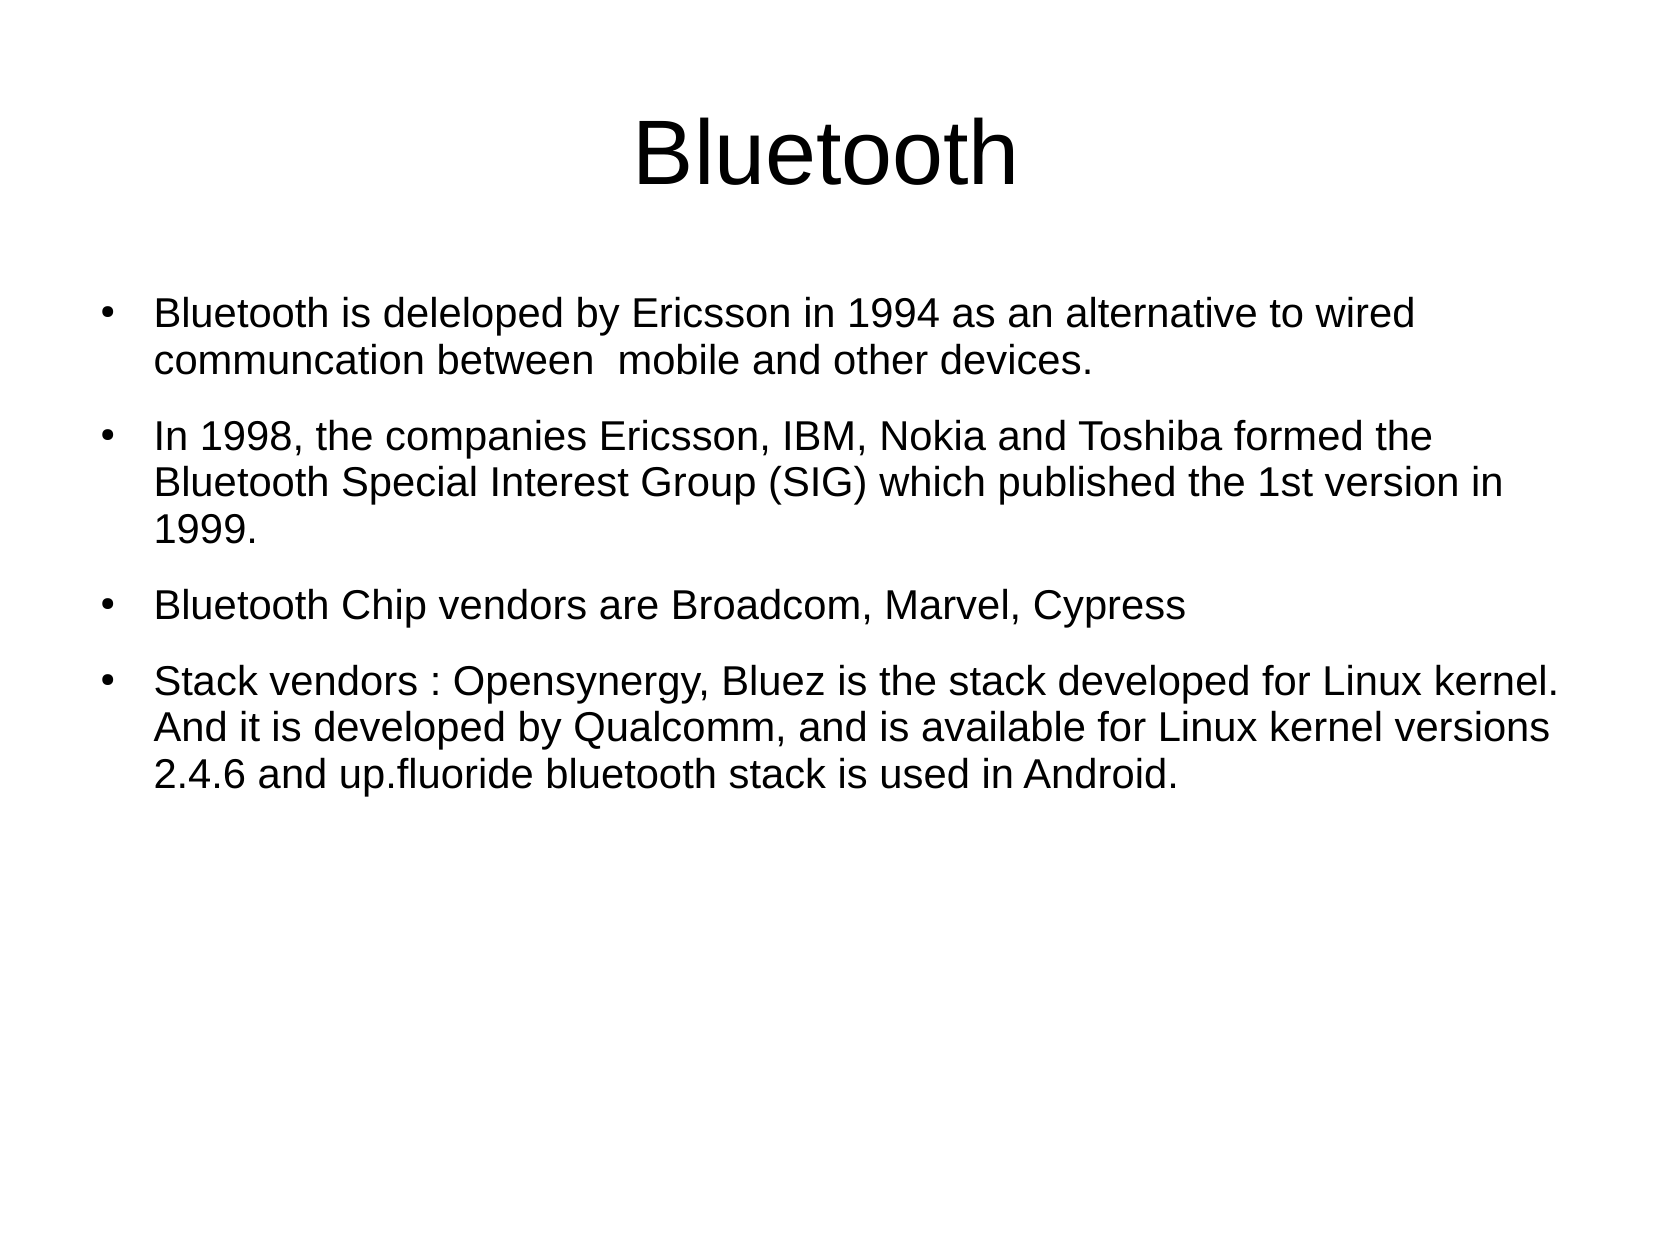

# Bluetooth
Bluetooth is deleloped by Ericsson in 1994 as an alternative to wired communcation between mobile and other devices.
In 1998, the companies Ericsson, IBM, Nokia and Toshiba formed the Bluetooth Special Interest Group (SIG) which published the 1st version in 1999.
Bluetooth Chip vendors are Broadcom, Marvel, Cypress
Stack vendors : Opensynergy, Bluez is the stack developed for Linux kernel. And it is developed by Qualcomm, and is available for Linux kernel versions 2.4.6 and up.fluoride bluetooth stack is used in Android.